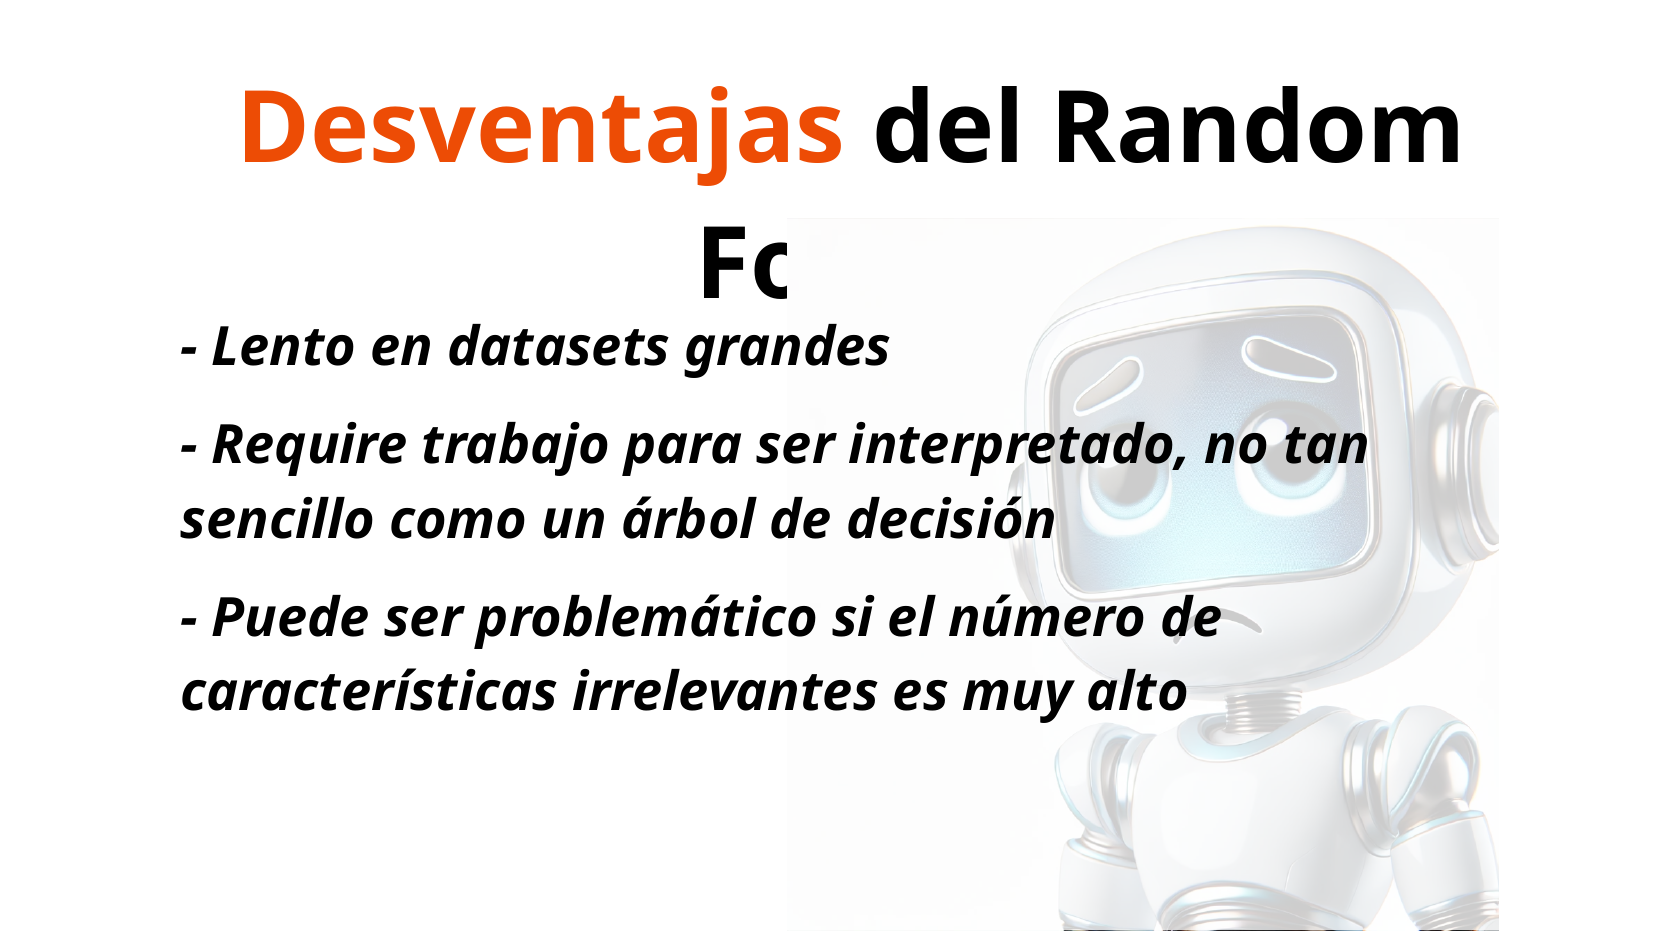

Desventajas del Random Forest
- Lento en datasets grandes
- Require trabajo para ser interpretado, no tan sencillo como un árbol de decisión
- Puede ser problemático si el número de características irrelevantes es muy alto